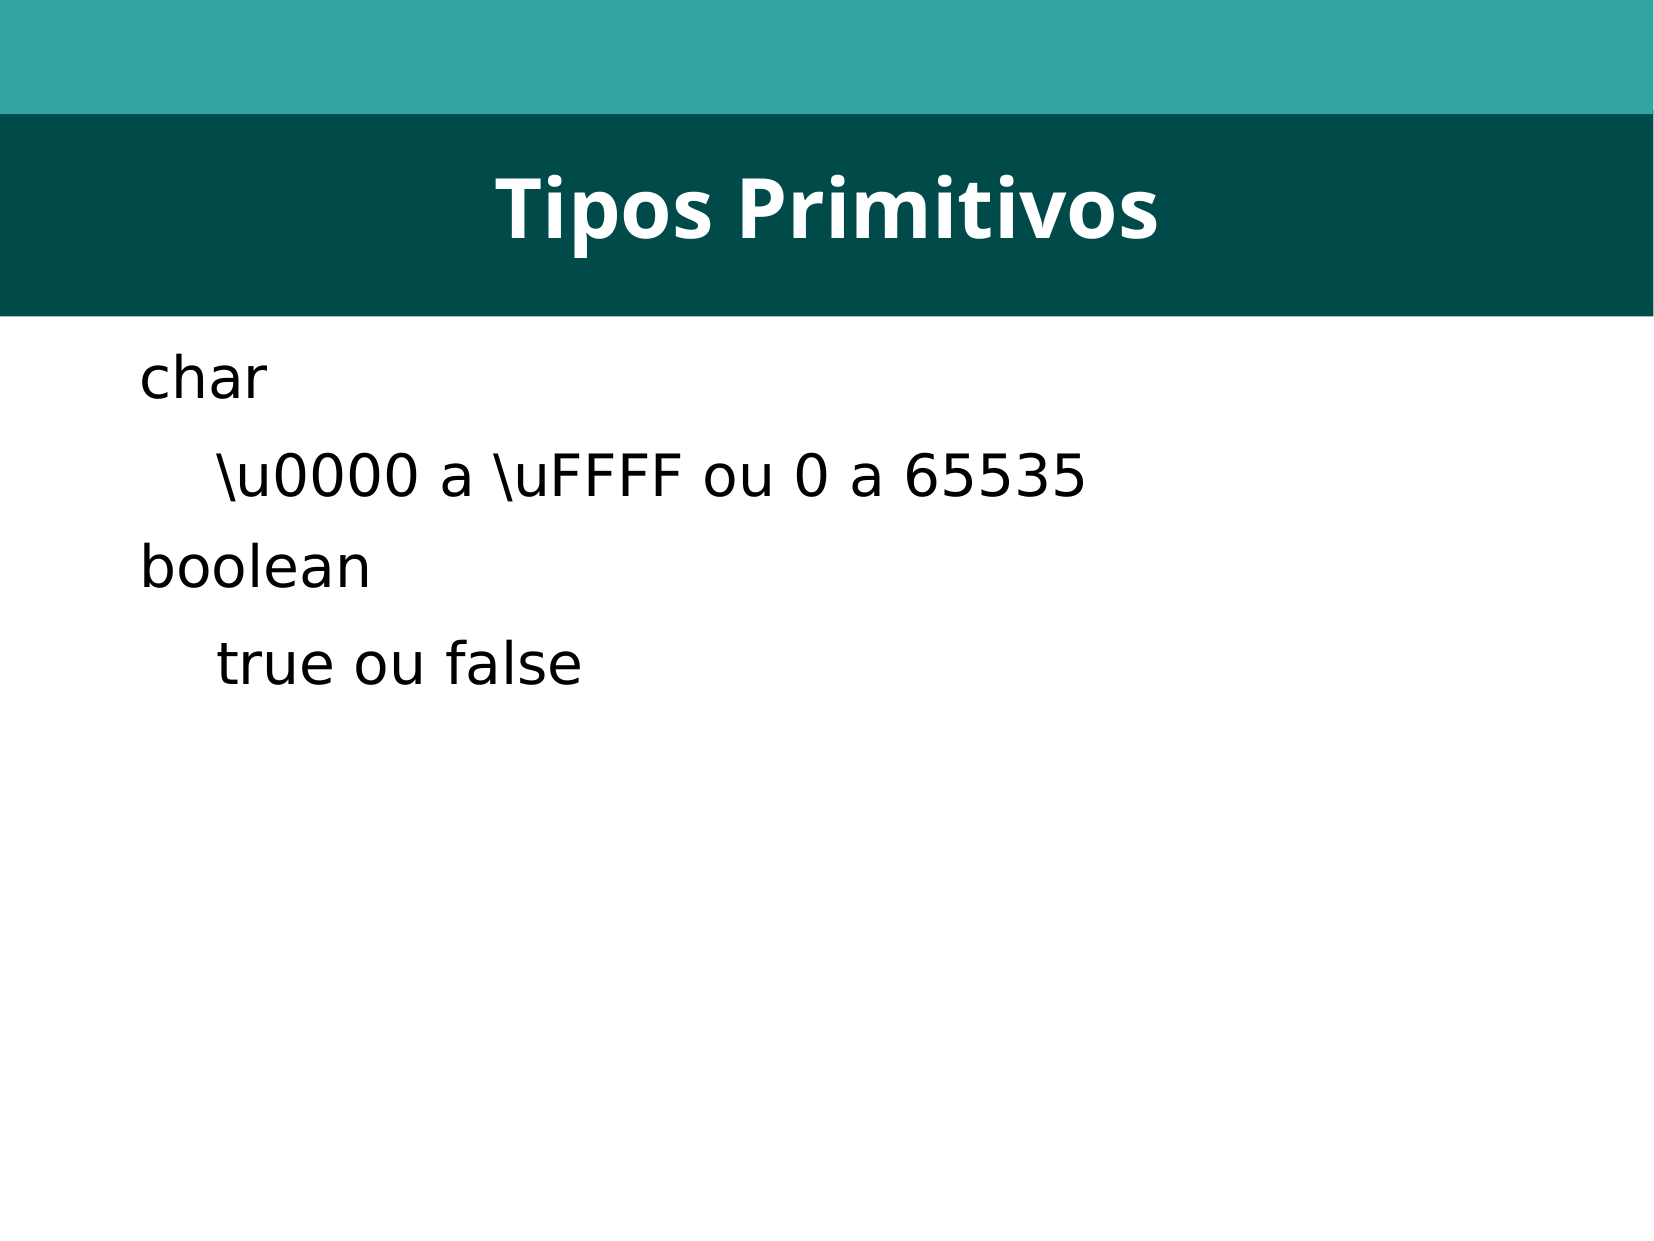

# Tipos Primitivos
char
\u0000 a \uFFFF ou 0 a 65535
boolean
true ou false